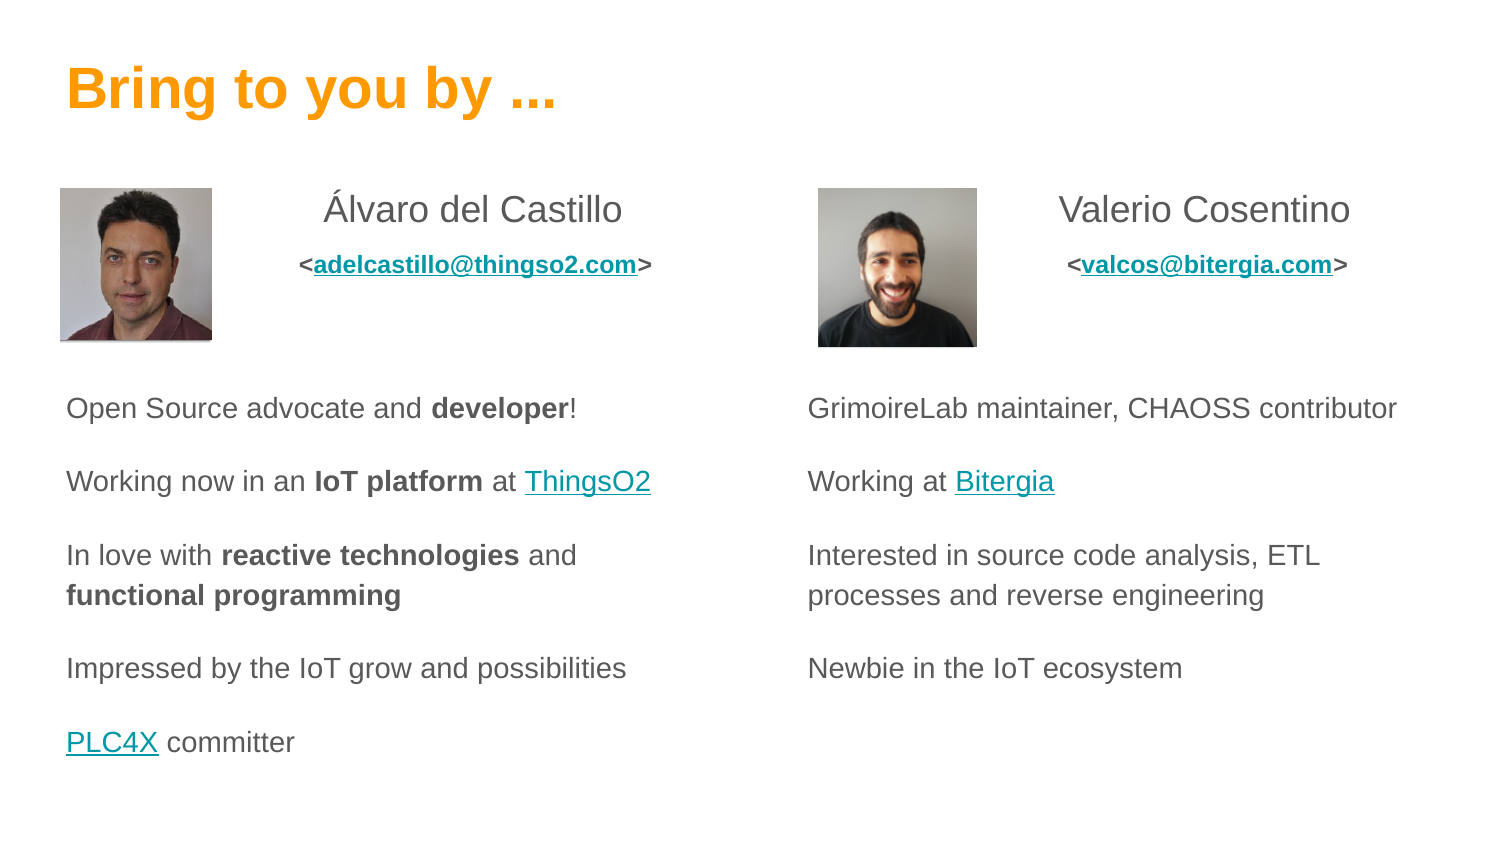

# Bring to you by ...
 Álvaro del Castillo
 <adelcastillo@thingso2.com>
Open Source advocate and developer!
Working now in an IoT platform at ThingsO2
In love with reactive technologies and functional programming
Impressed by the IoT grow and possibilities
PLC4X committer
 Valerio Cosentino
 <valcos@bitergia.com>
GrimoireLab maintainer, CHAOSS contributor
Working at Bitergia
Interested in source code analysis, ETL processes and reverse engineering
Newbie in the IoT ecosystem